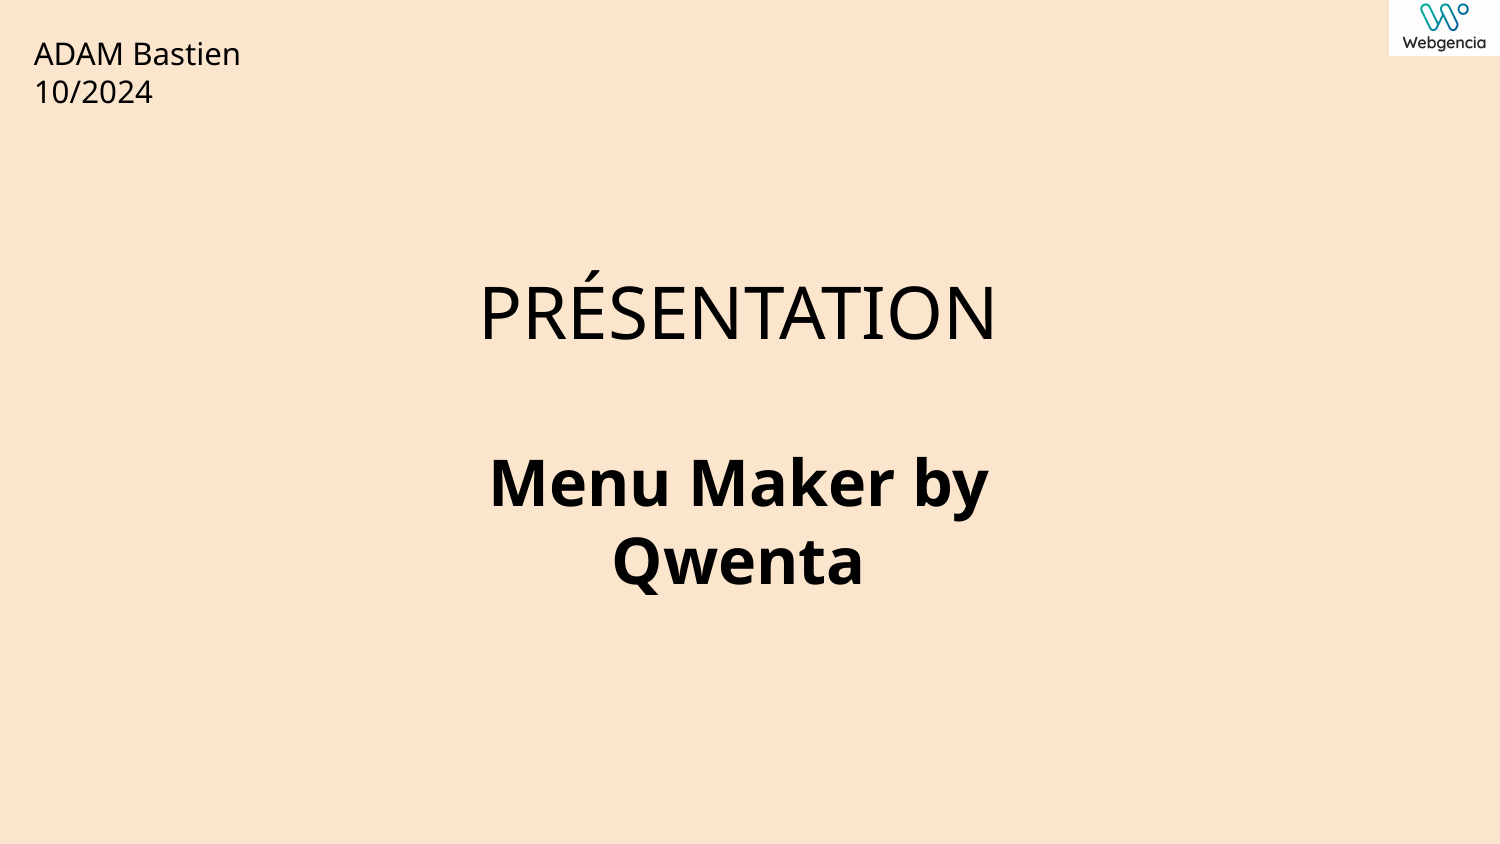

ADAM Bastien
10/2024
PRÉSENTATION
Menu Maker by Qwenta